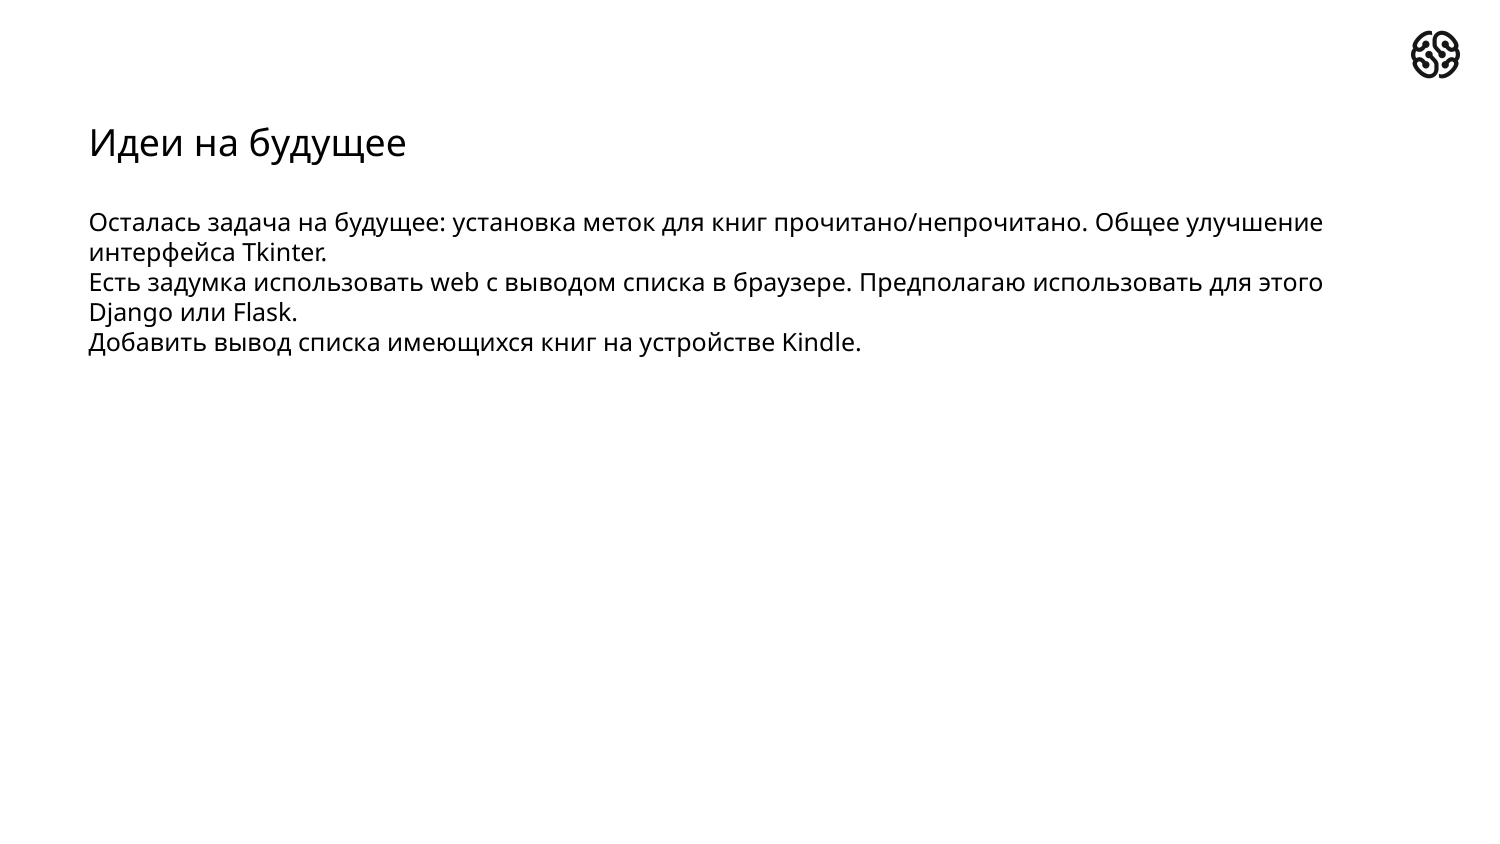

Идеи на будущее
# Осталась задача на будущее: установка меток для книг прочитано/непрочитано. Общее улучшение интерфейса Tkinter.
Есть задумка использовать web с выводом списка в браузере. Предполагаю использовать для этого Django или Flask.
Добавить вывод списка имеющихся книг на устройстве Kindle.